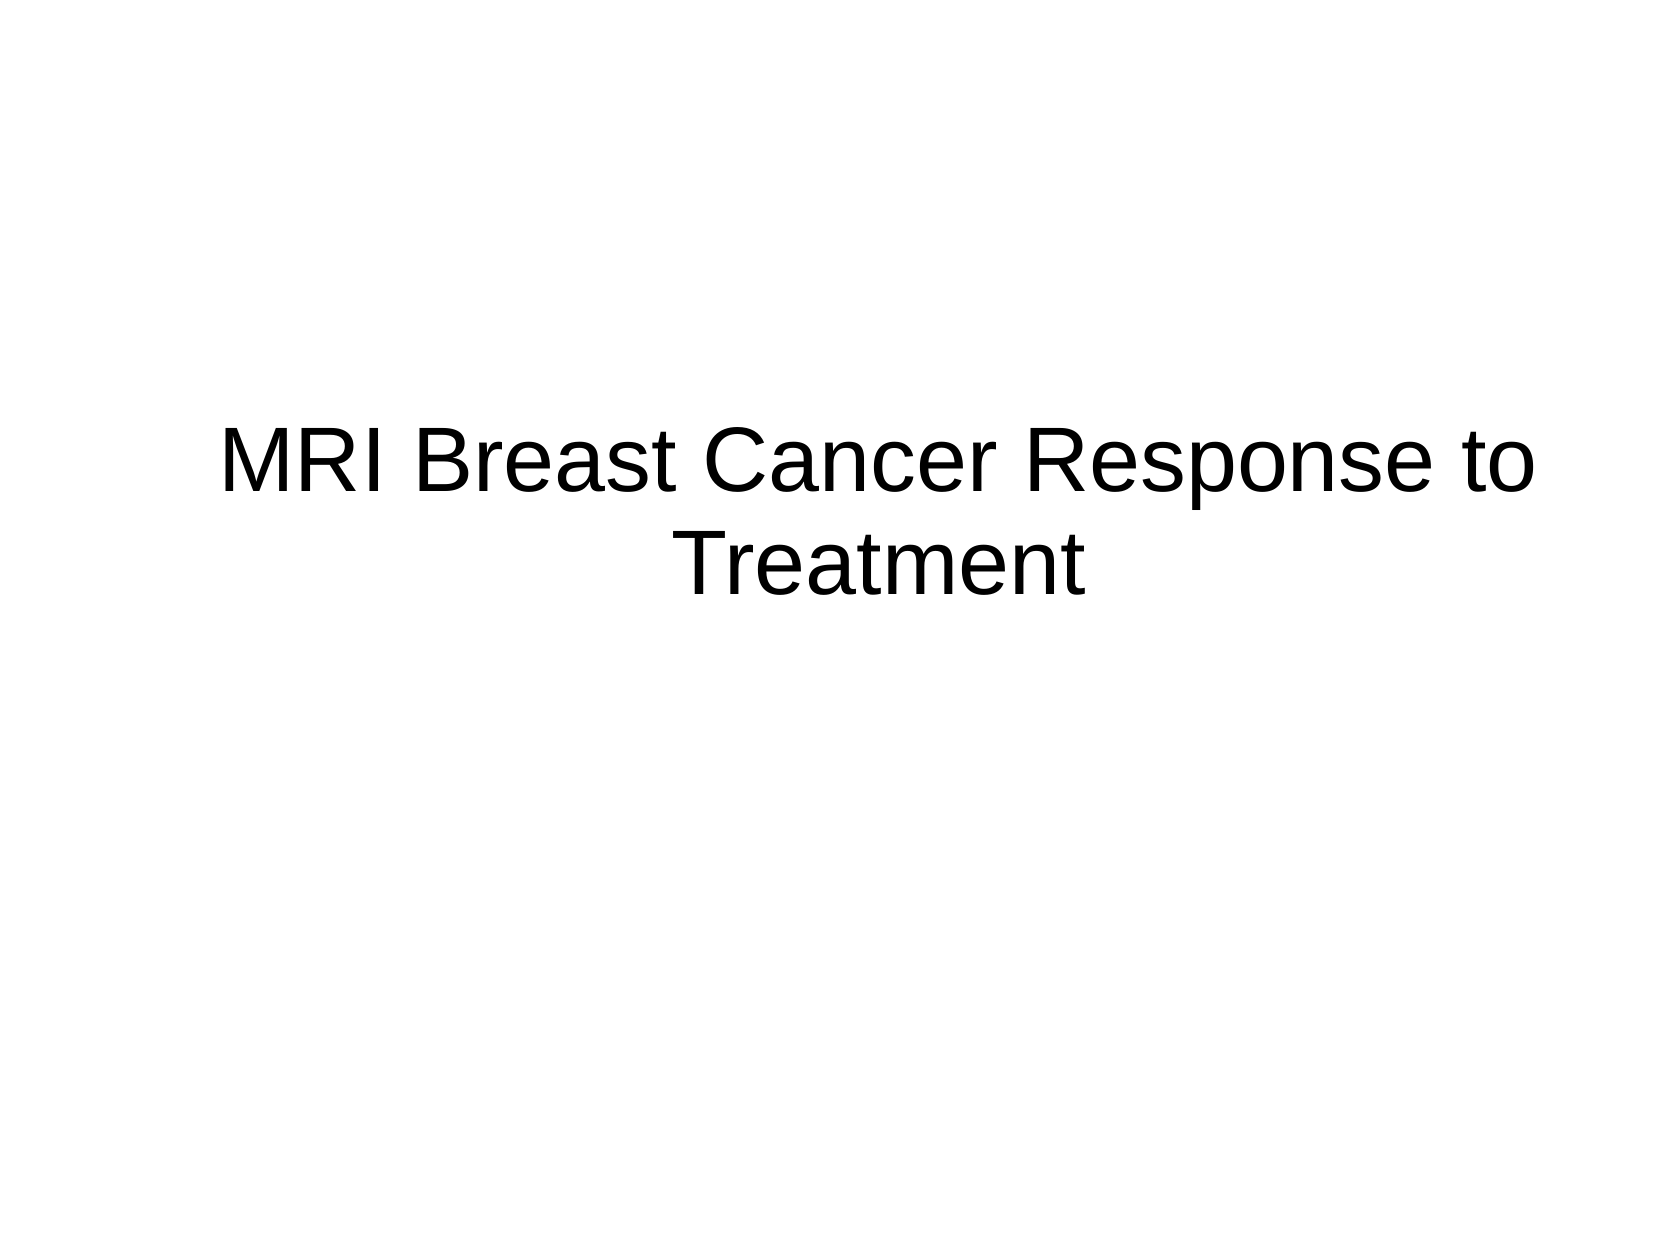

# MRI Breast Cancer Response to Treatment